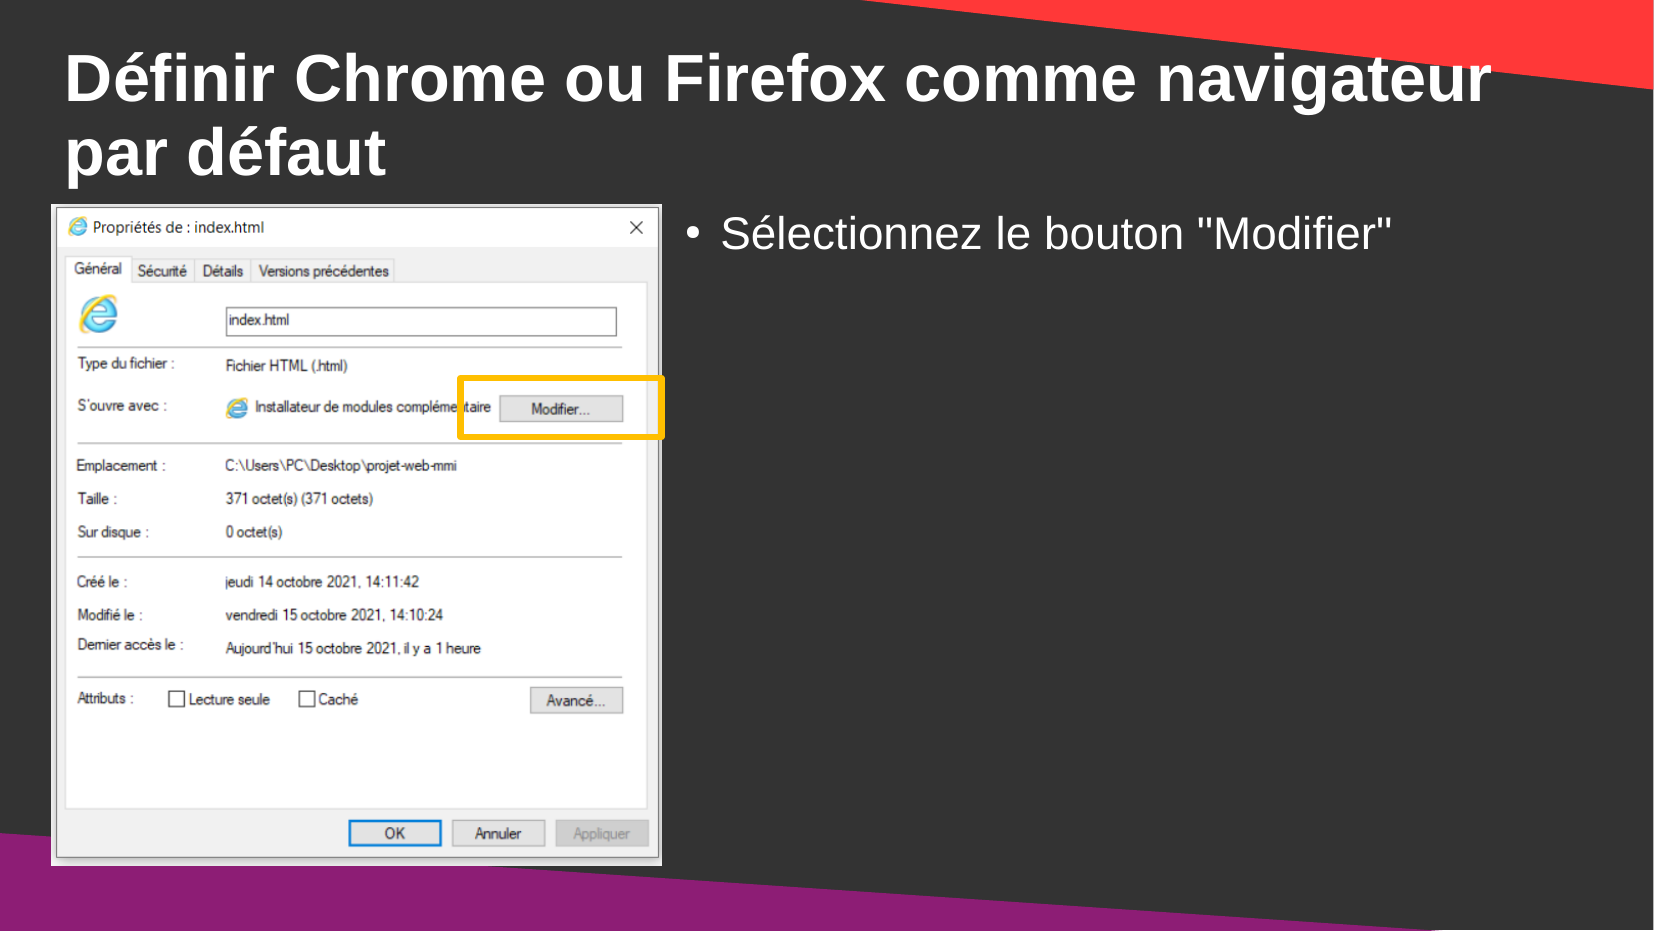

# Définir Chrome ou Firefox comme navigateur par défaut
Sélectionnez le bouton "Modifier"